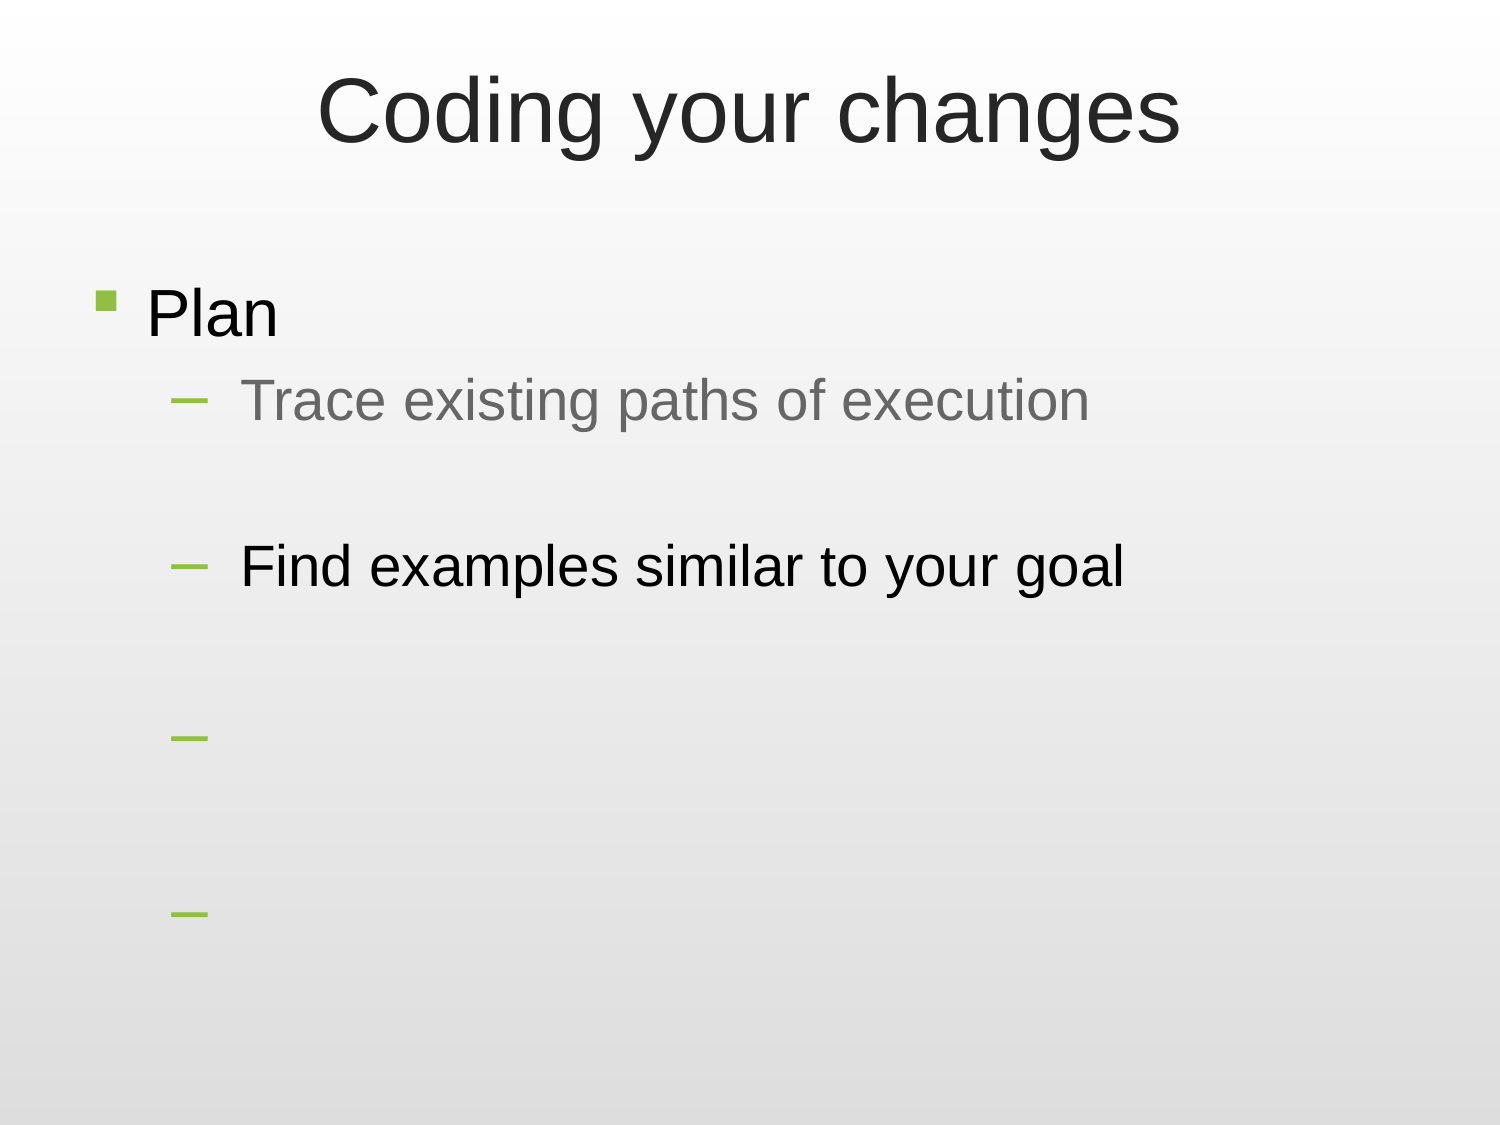

# Coding your changes
Plan
Trace existing paths of execution
Find examples similar to your goal